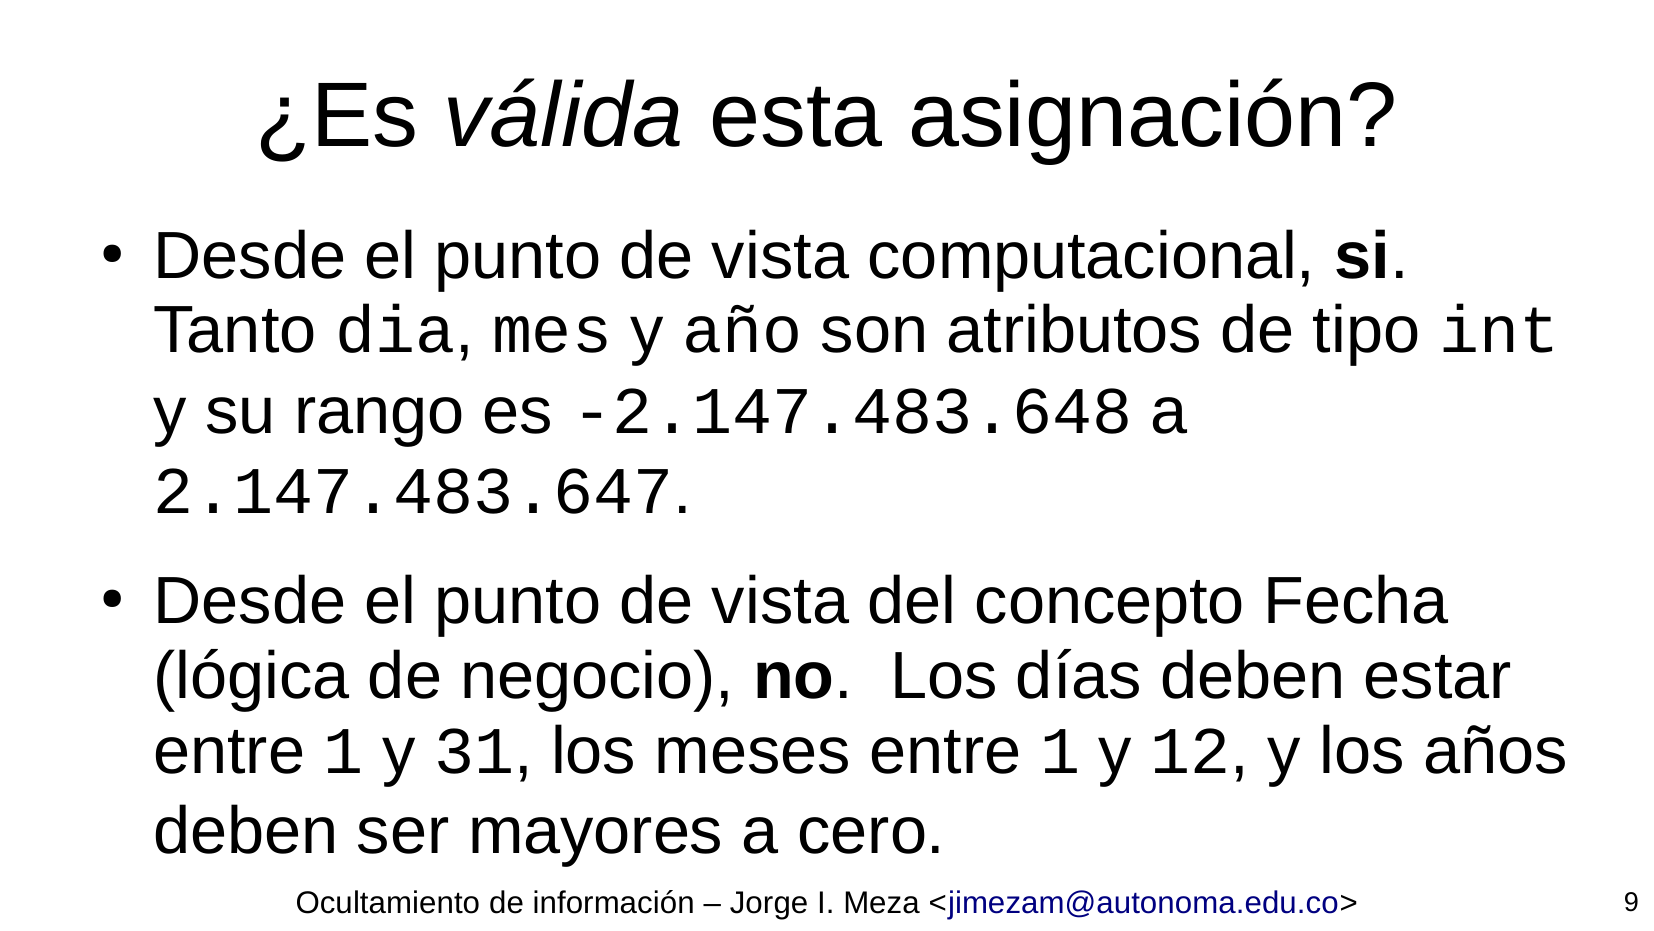

# ¿Es válida esta asignación?
Desde el punto de vista computacional, si. Tanto dia, mes y año son atributos de tipo int y su rango es -2.147.483.648 a 2.147.483.647.
Desde el punto de vista del concepto Fecha (lógica de negocio), no. Los días deben estar entre 1 y 31, los meses entre 1 y 12, y los años deben ser mayores a cero.